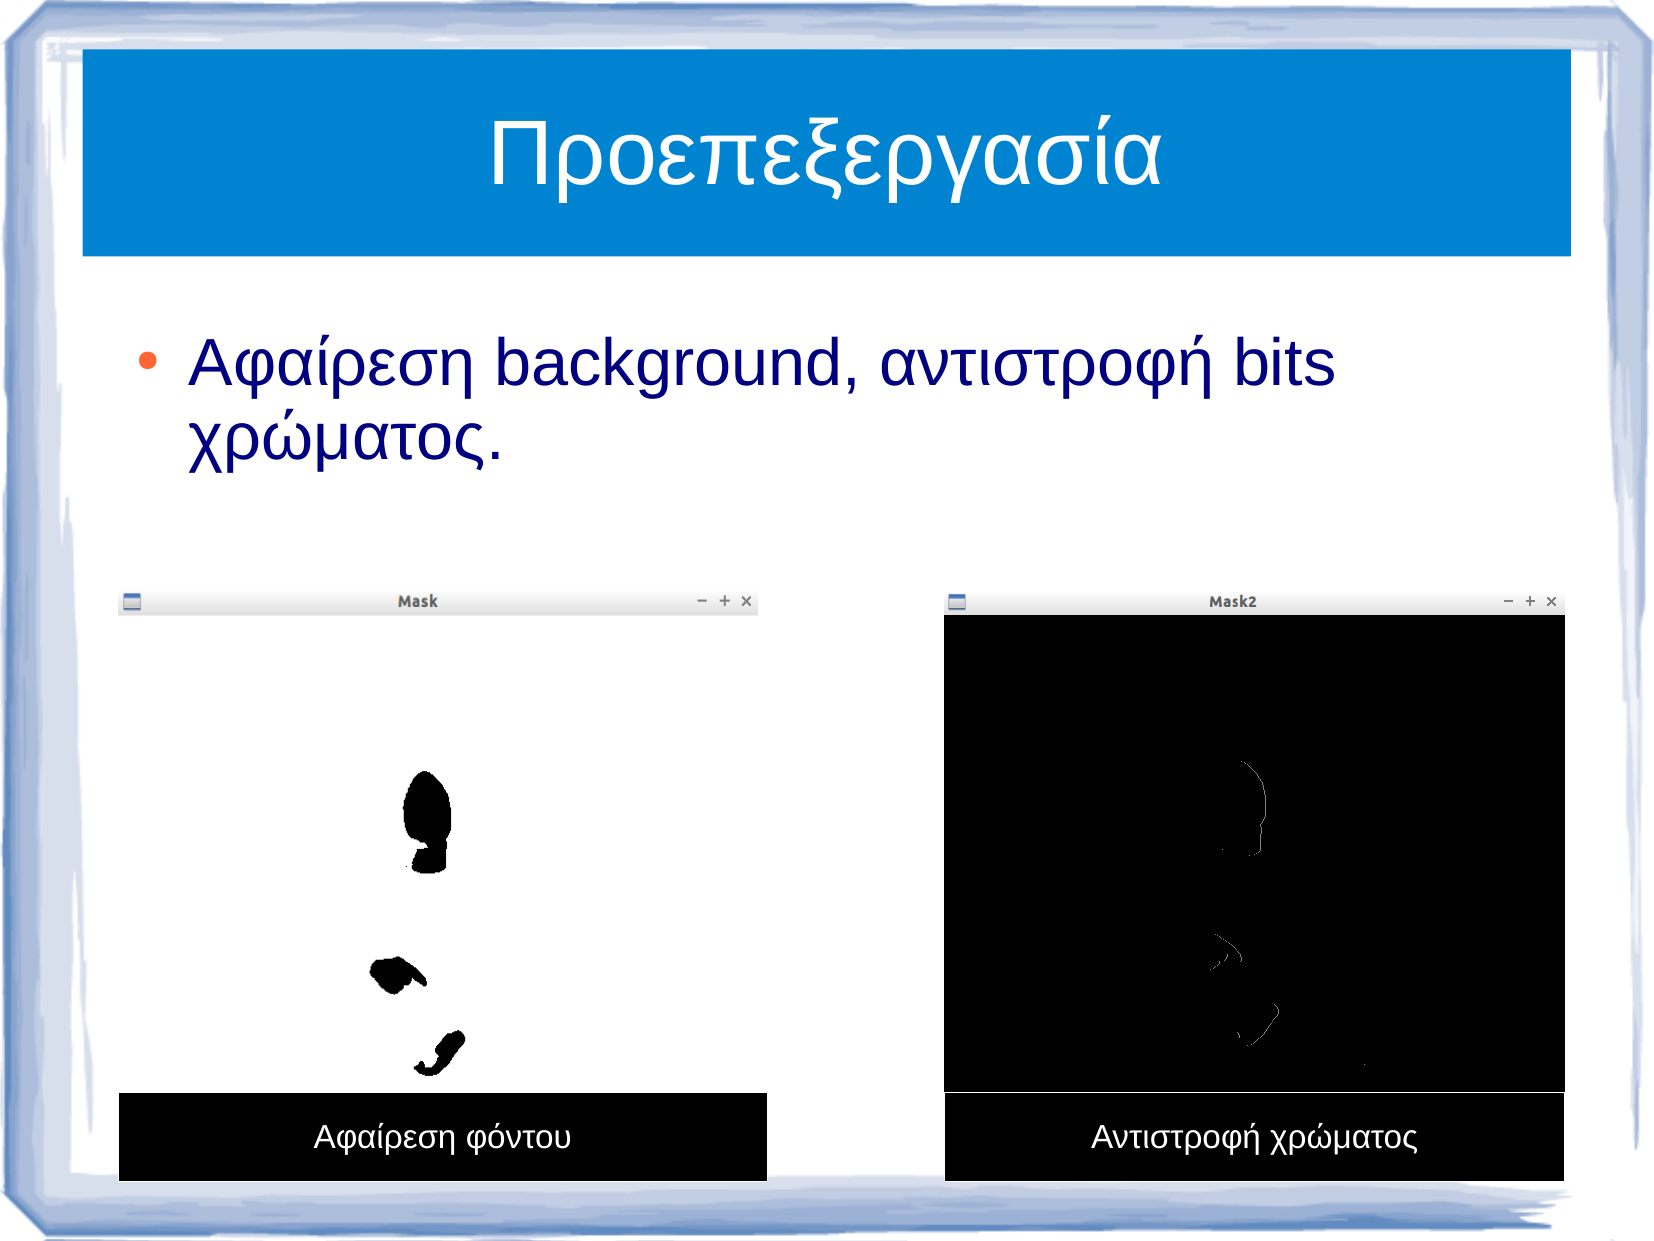

# Προεπεξεργασία
Αφαίρεση background, αντιστροφή bits χρώματος.
Αφαίρεση φόντου
Αντιστροφή χρώματος